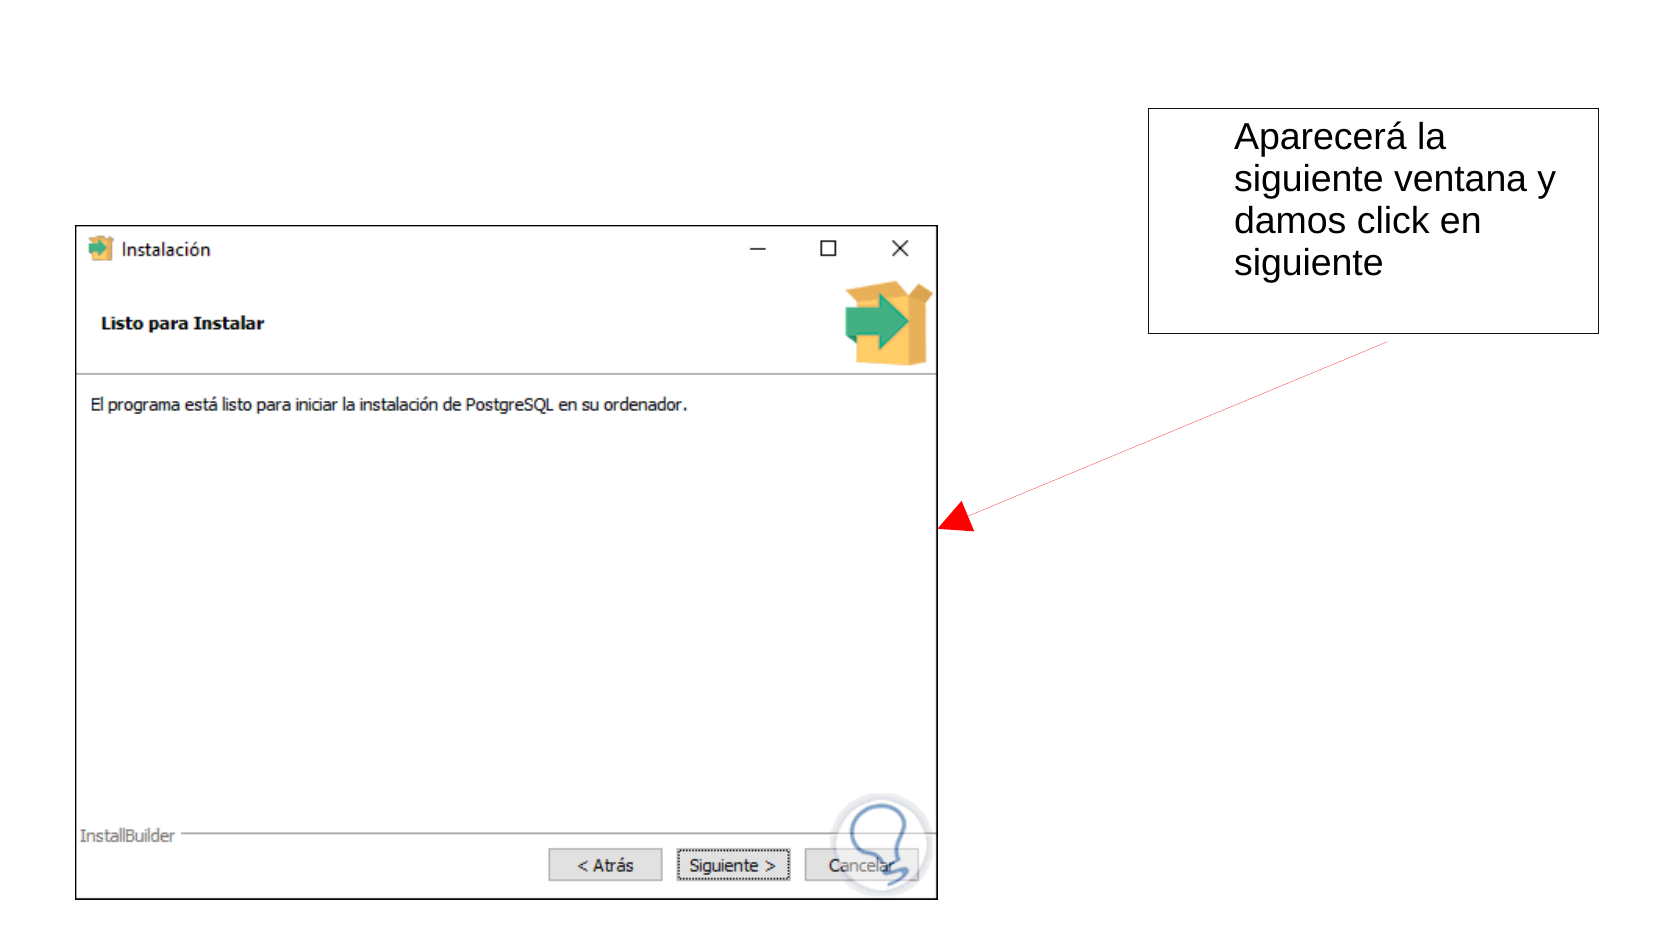

Aparecerá la siguiente ventana y damos click en siguiente